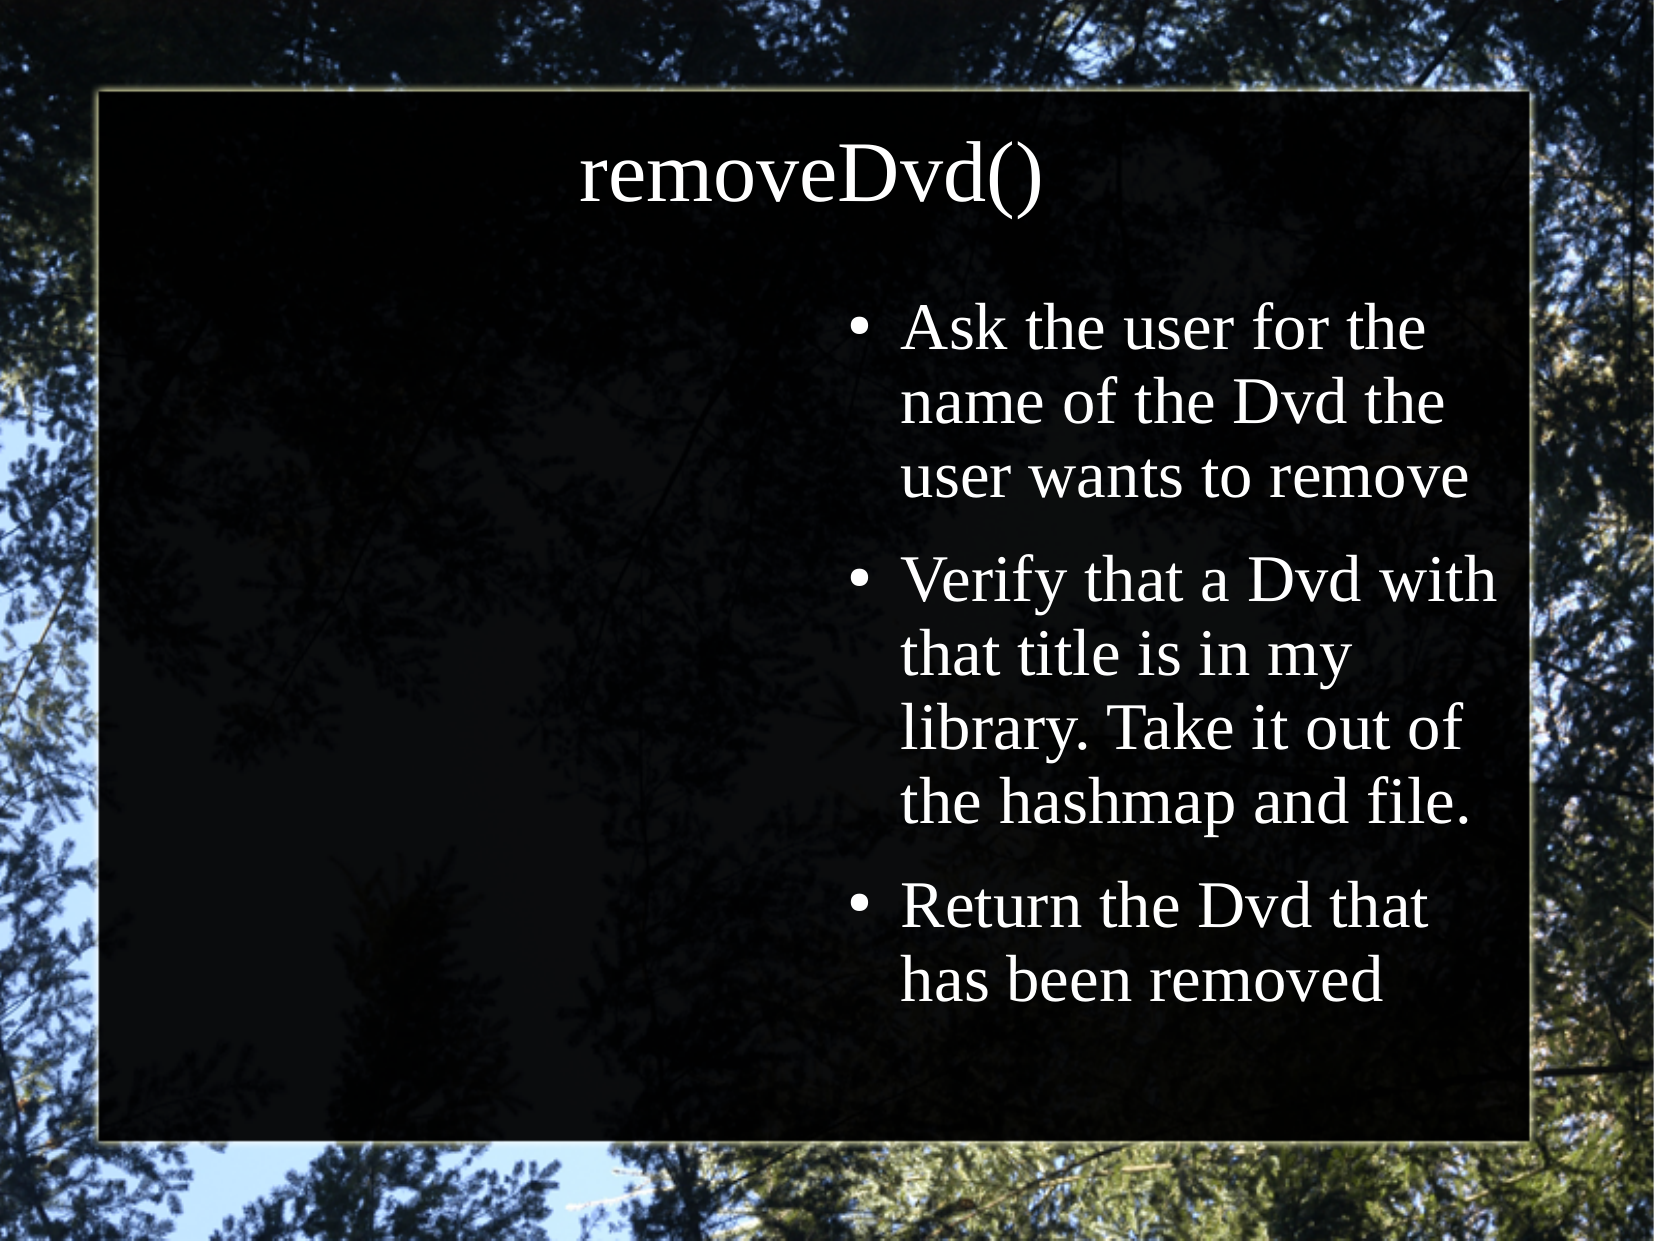

# removeDvd()
Ask the user for the name of the Dvd the user wants to remove
Verify that a Dvd with that title is in my library. Take it out of the hashmap and file.
Return the Dvd that has been removed